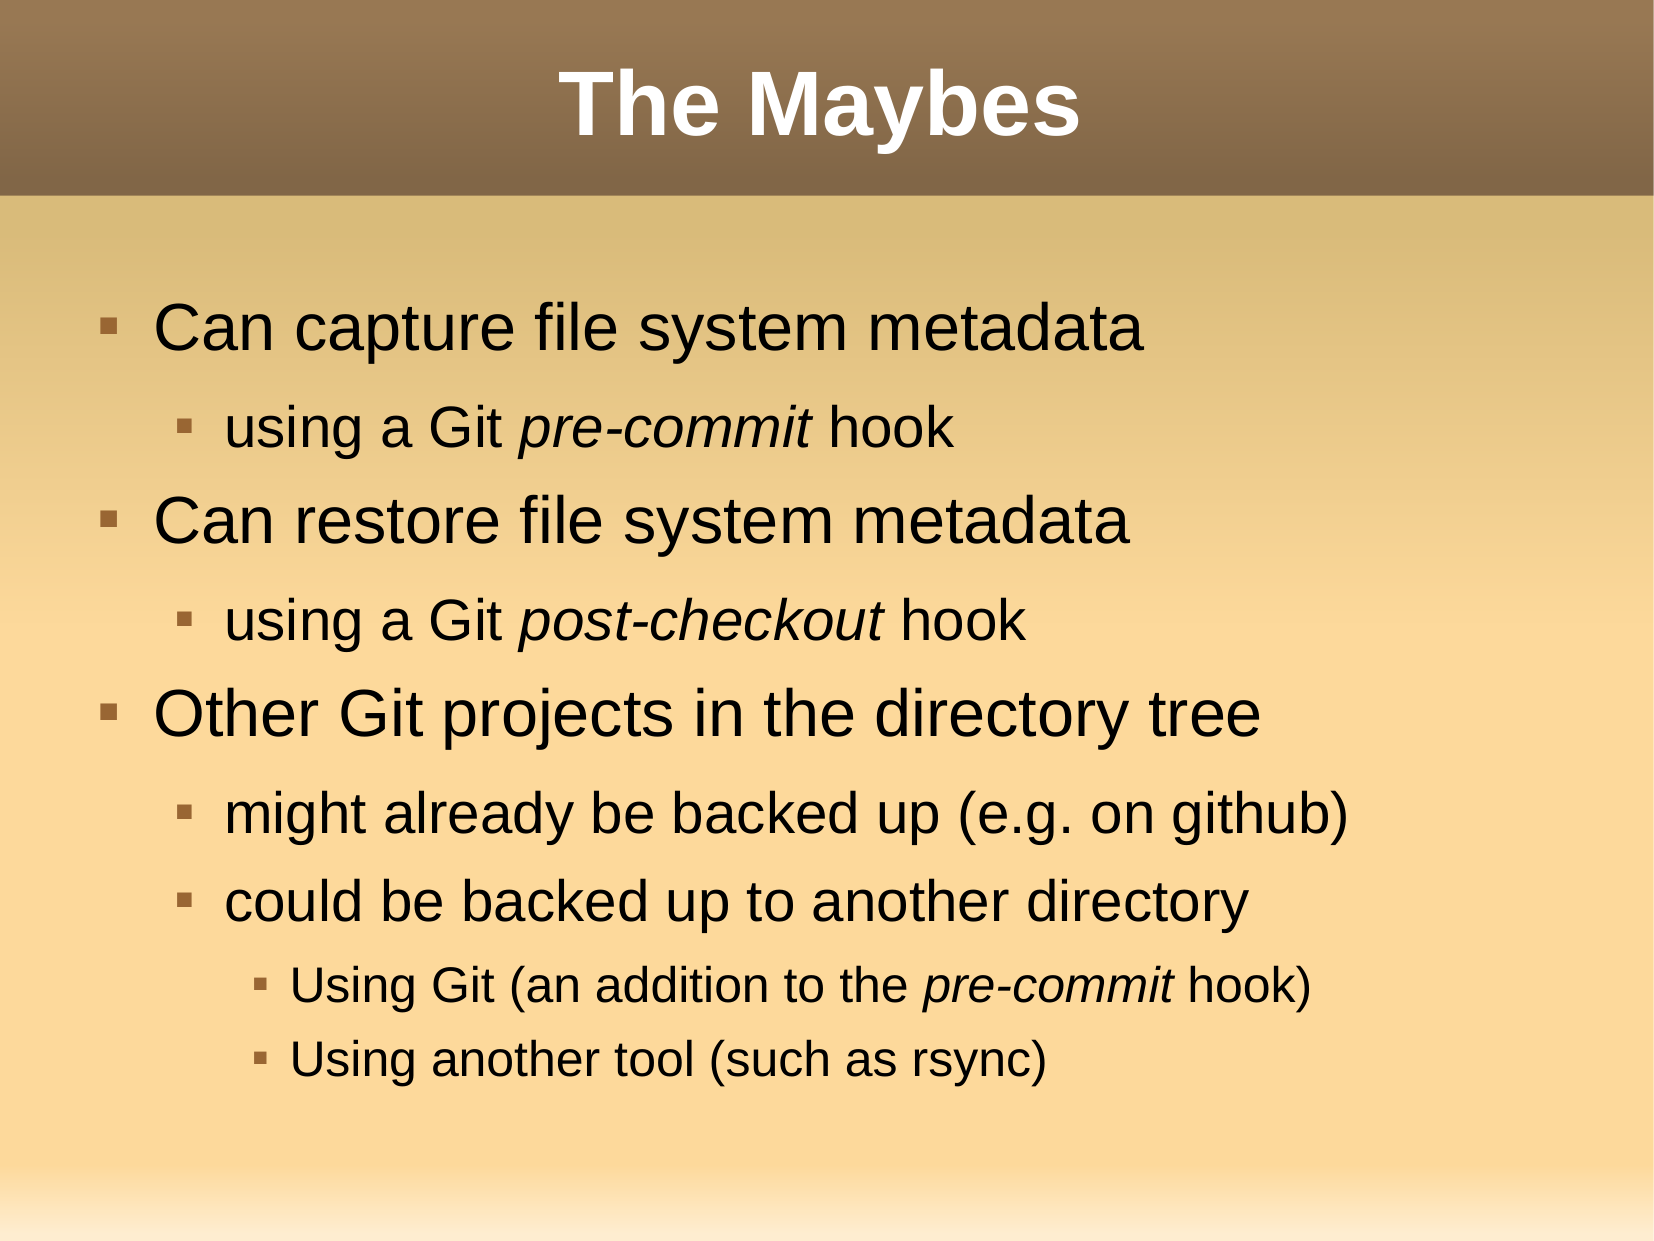

# The Maybes
Can capture file system metadata
using a Git pre-commit hook
Can restore file system metadata
using a Git post-checkout hook
Other Git projects in the directory tree
might already be backed up (e.g. on github)
could be backed up to another directory
Using Git (an addition to the pre-commit hook)
Using another tool (such as rsync)